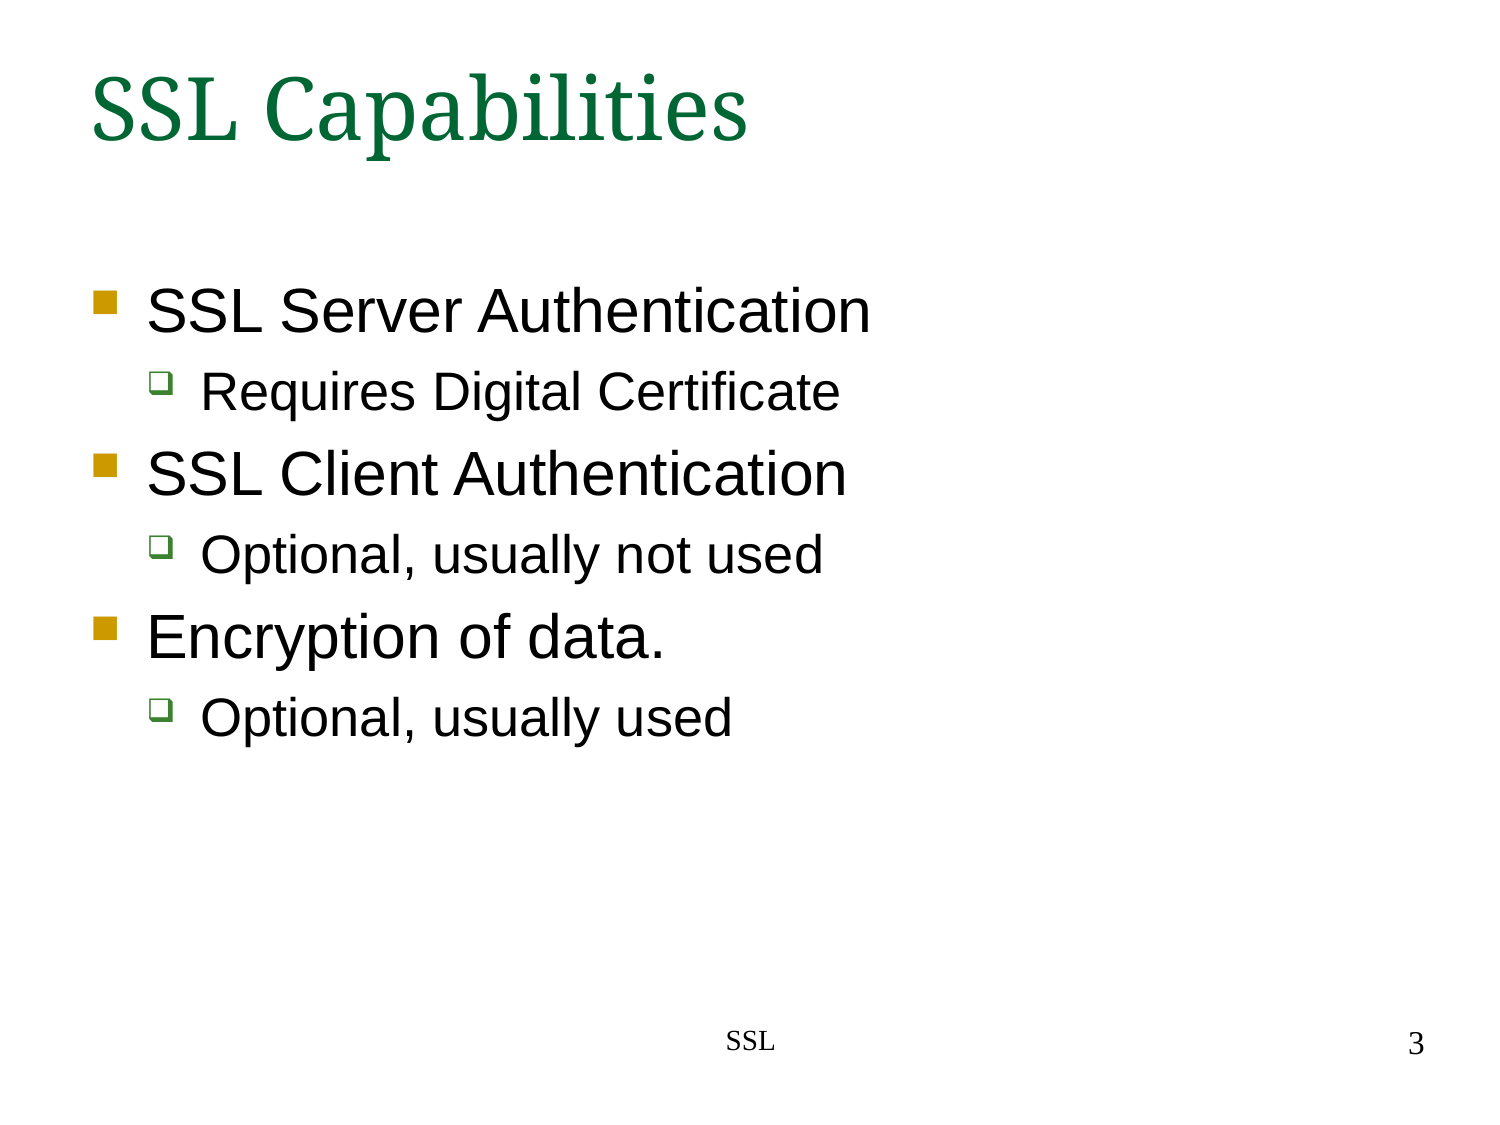

# SSL Capabilities
SSL Server Authentication
Requires Digital Certificate
SSL Client Authentication
Optional, usually not used
Encryption of data.
Optional, usually used
SSL
3